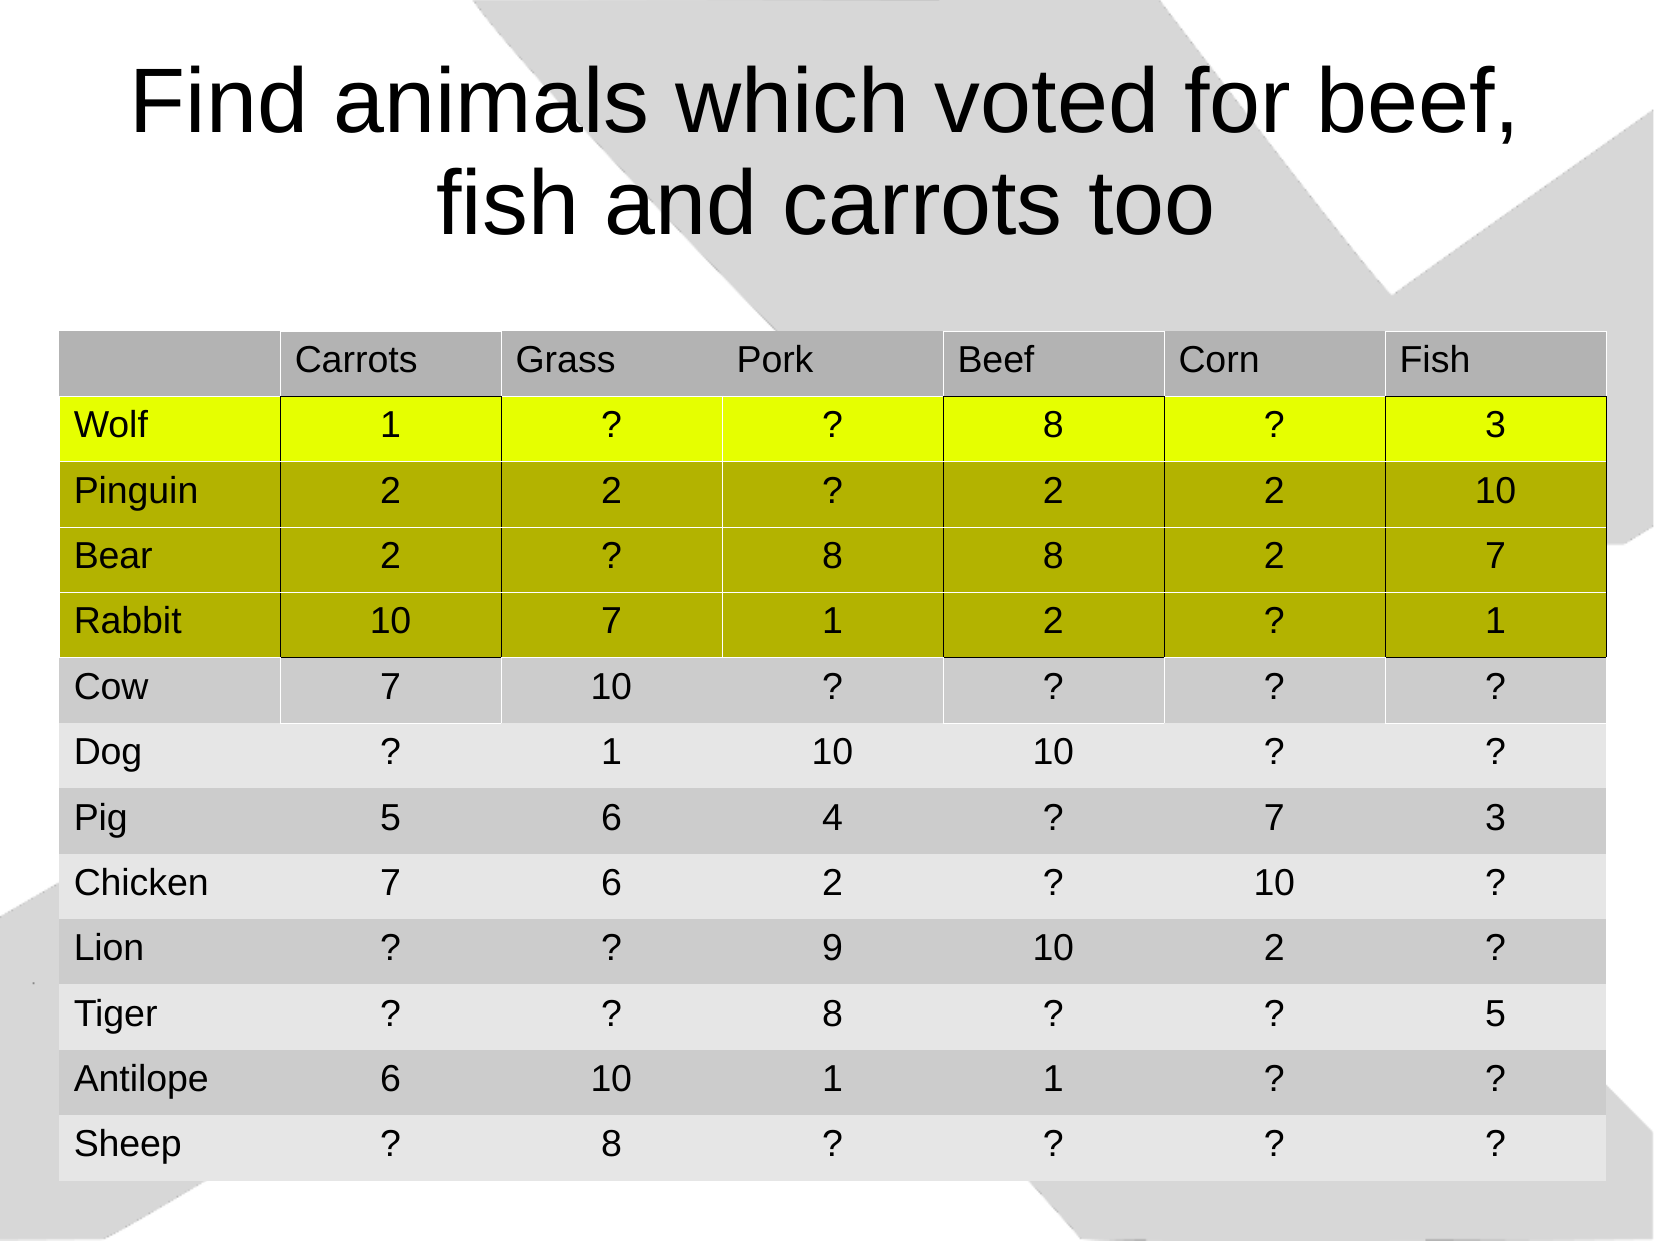

# Find animals which voted for beef, fish and carrots too
| | Carrots | Grass | Pork | Beef | Corn | Fish |
| --- | --- | --- | --- | --- | --- | --- |
| Wolf | 1 | ? | ? | 8 | ? | 3 |
| Pinguin | 2 | 2 | ? | 2 | 2 | 10 |
| Bear | 2 | ? | 8 | 8 | 2 | 7 |
| Rabbit | 10 | 7 | 1 | 2 | ? | 1 |
| Cow | 7 | 10 | ? | ? | ? | ? |
| Dog | ? | 1 | 10 | 10 | ? | ? |
| Pig | 5 | 6 | 4 | ? | 7 | 3 |
| Chicken | 7 | 6 | 2 | ? | 10 | ? |
| Lion | ? | ? | 9 | 10 | 2 | ? |
| Tiger | ? | ? | 8 | ? | ? | 5 |
| Antilope | 6 | 10 | 1 | 1 | ? | ? |
| Sheep | ? | 8 | ? | ? | ? | ? |